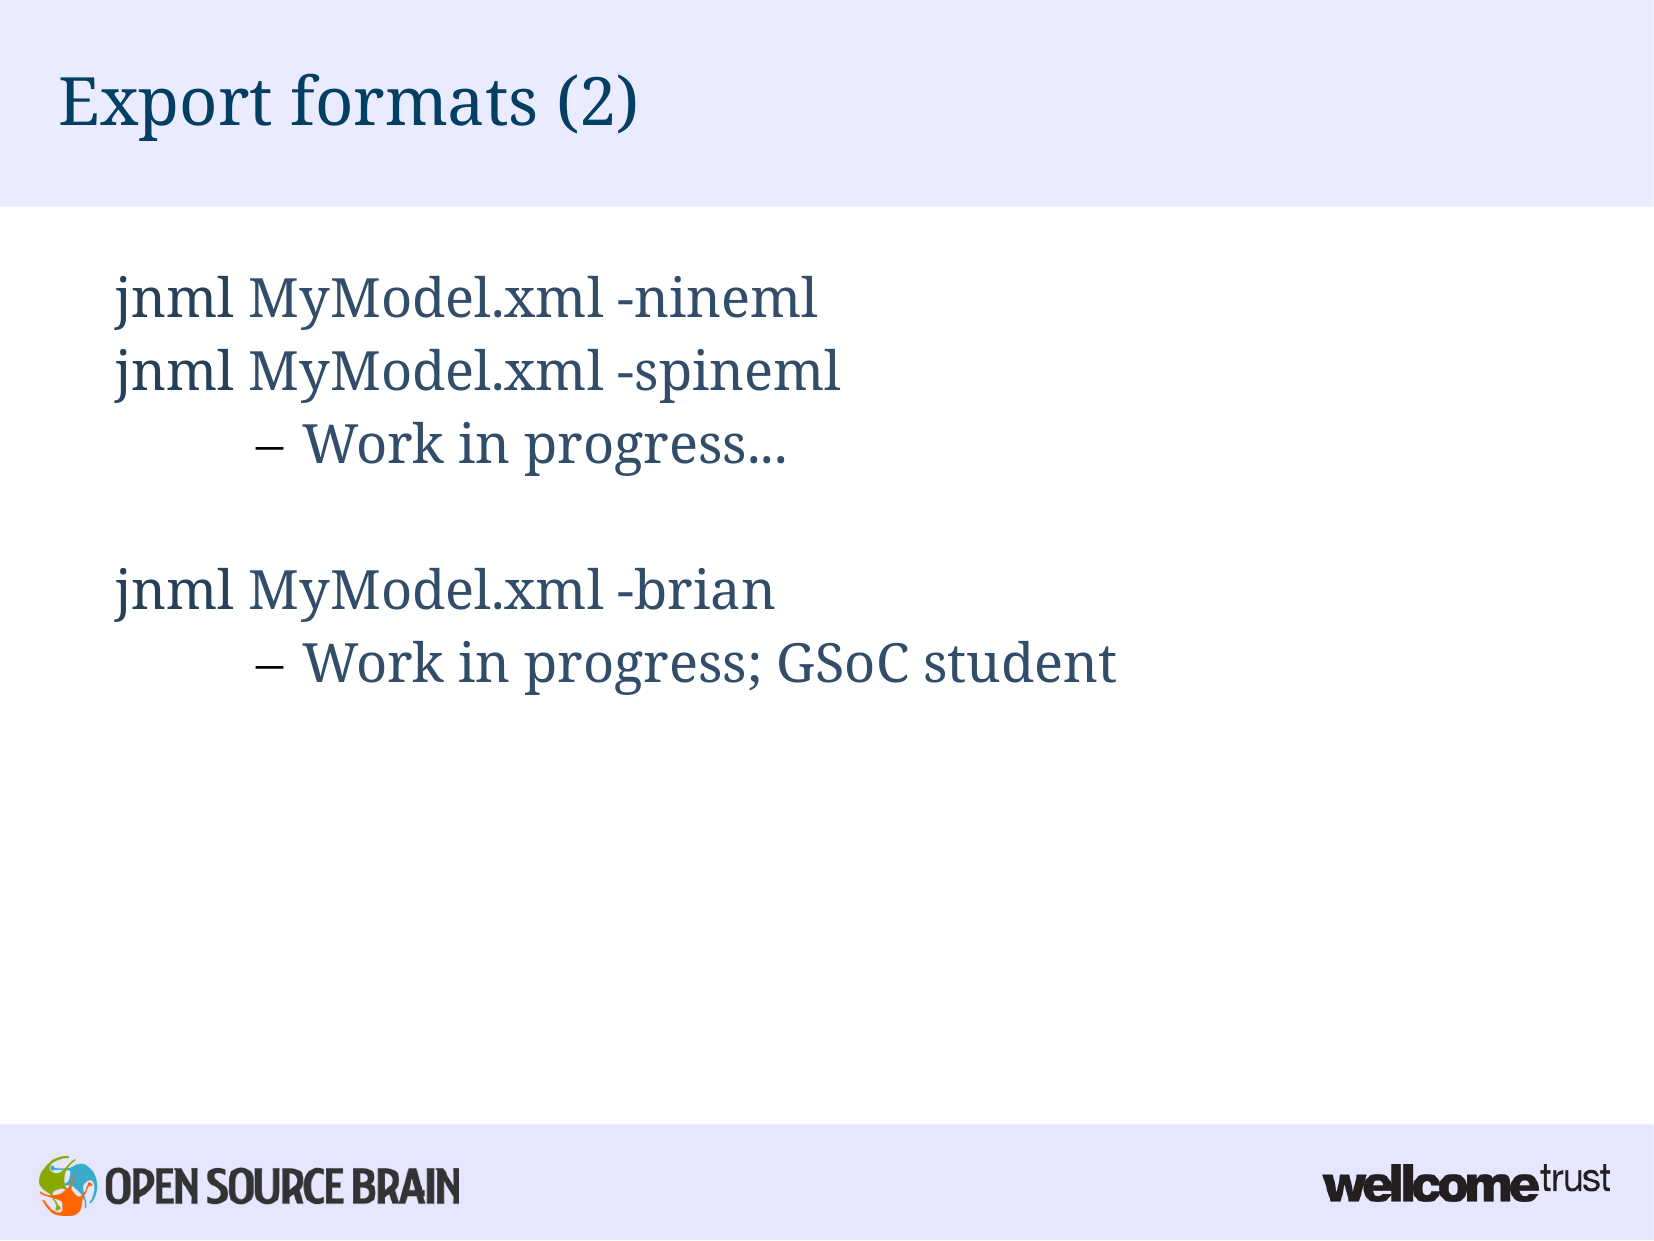

# Export formats (2)
jnml MyModel.xml -nineml
jnml MyModel.xml -spineml
Work in progress...
jnml MyModel.xml -brian
Work in progress; GSoC student
http://www.opensourcebrain.org